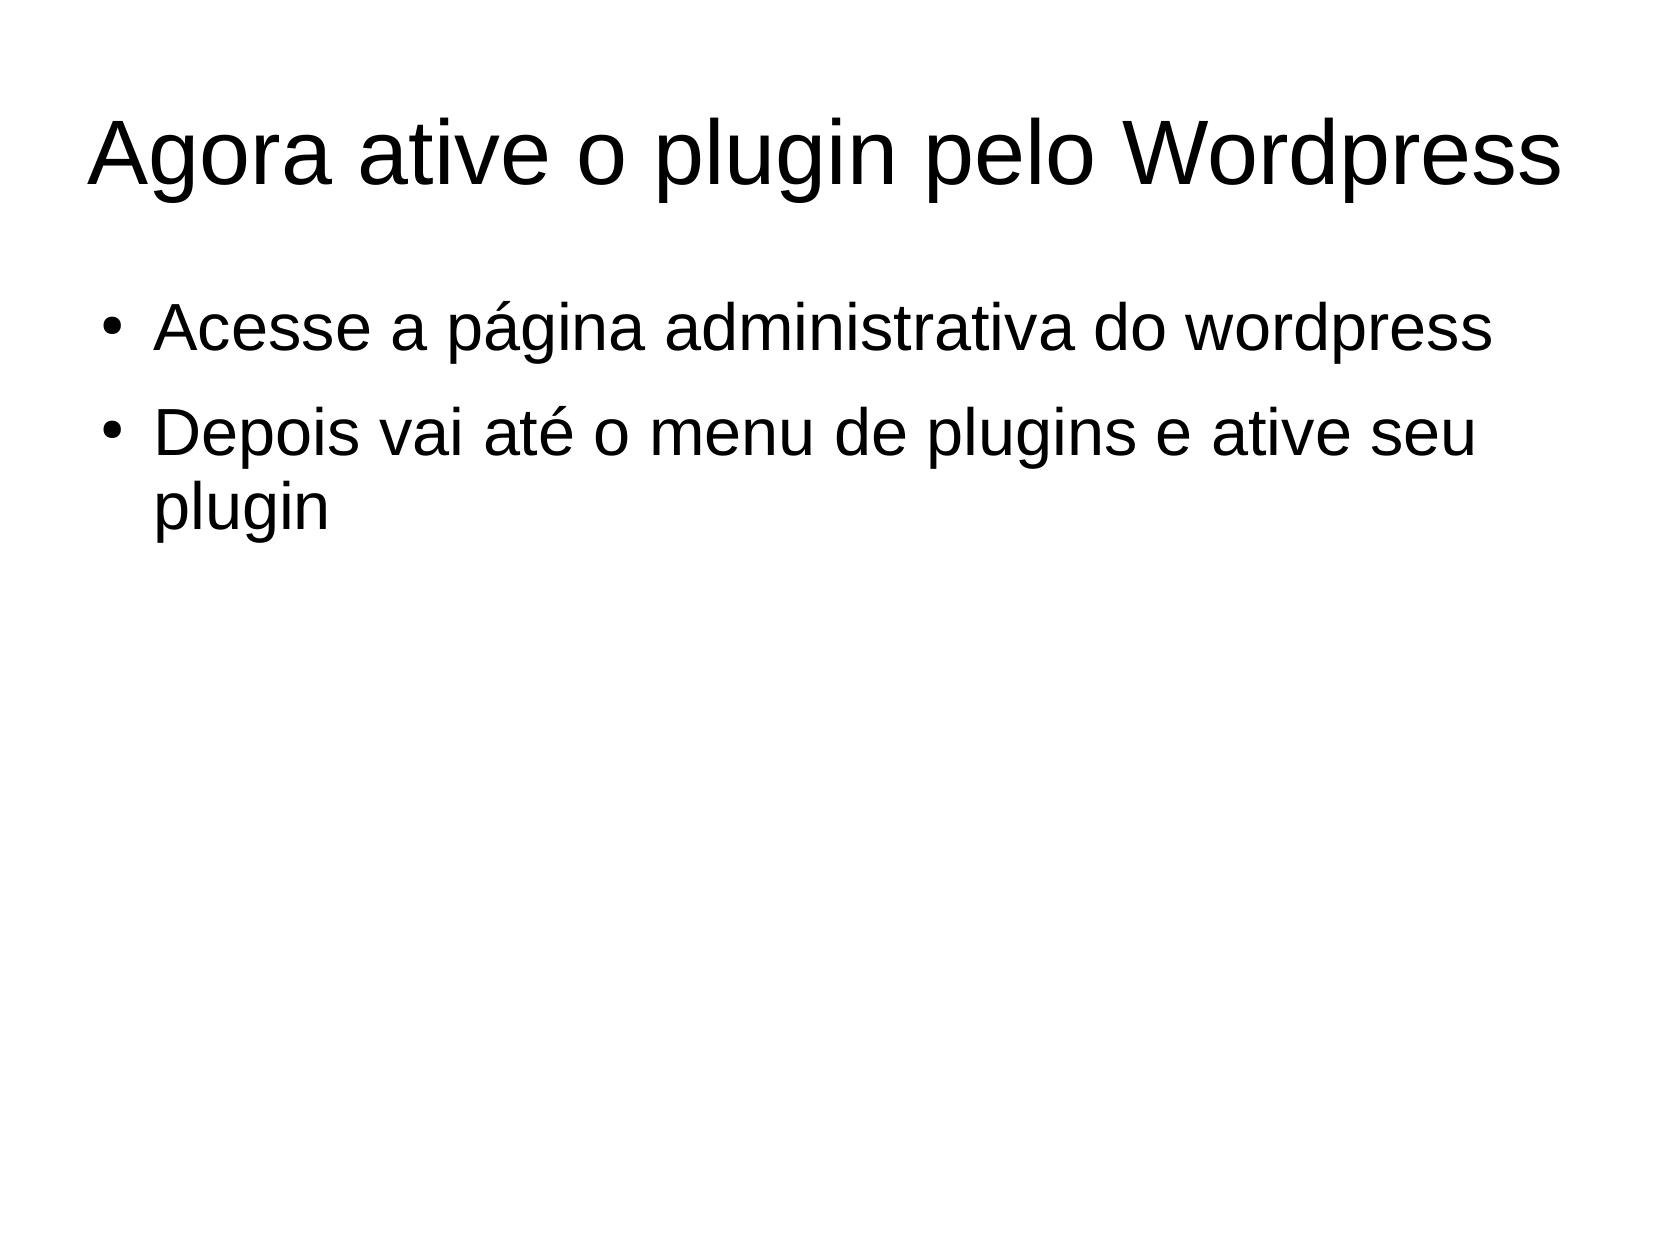

# Agora ative o plugin pelo Wordpress
Acesse a página administrativa do wordpress
Depois vai até o menu de plugins e ative seu plugin